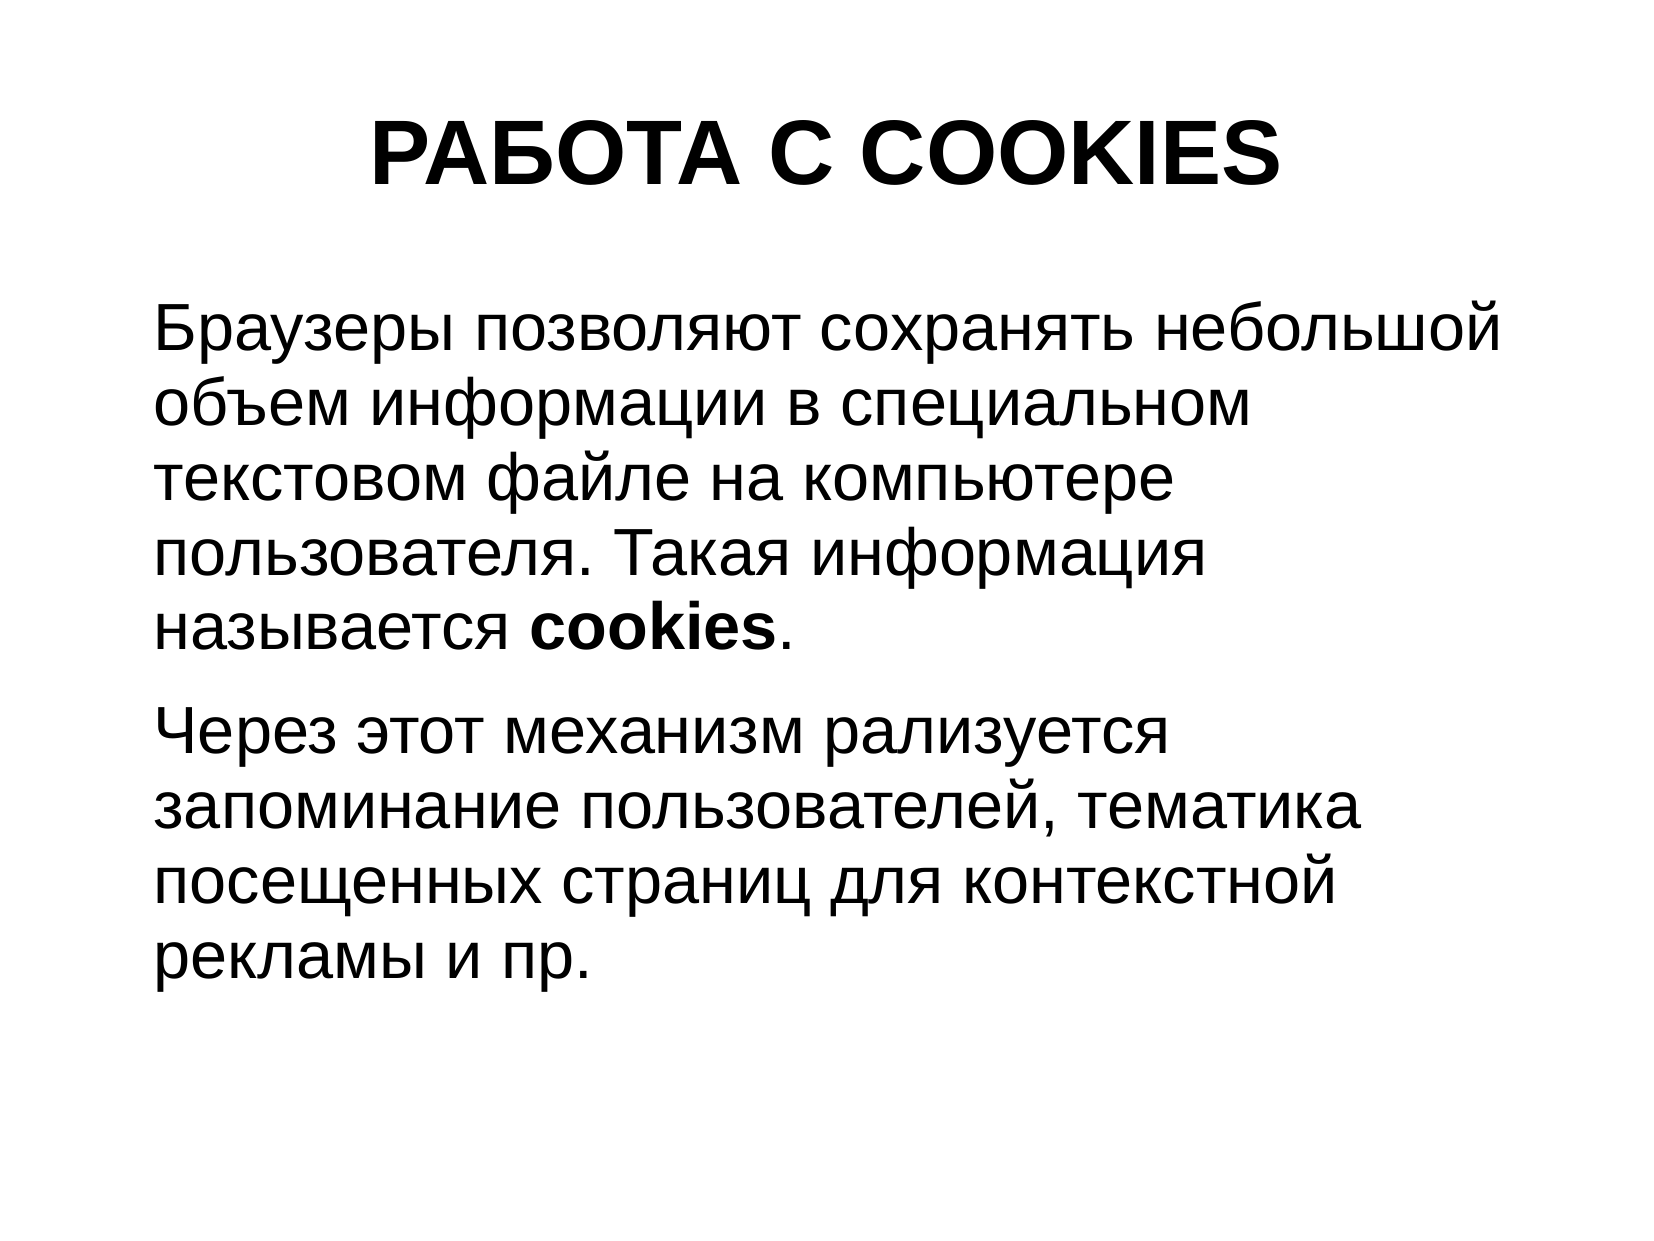

# РАБОТА С COOKIES
Браузеры позволяют сохранять небольшой объем информации в специальном текстовом файле на компьютере пользователя. Такая информация называется cookies.
Через этот механизм рализуется запоминание пользователей, тематика посещенных страниц для контекстной рекламы и пр.